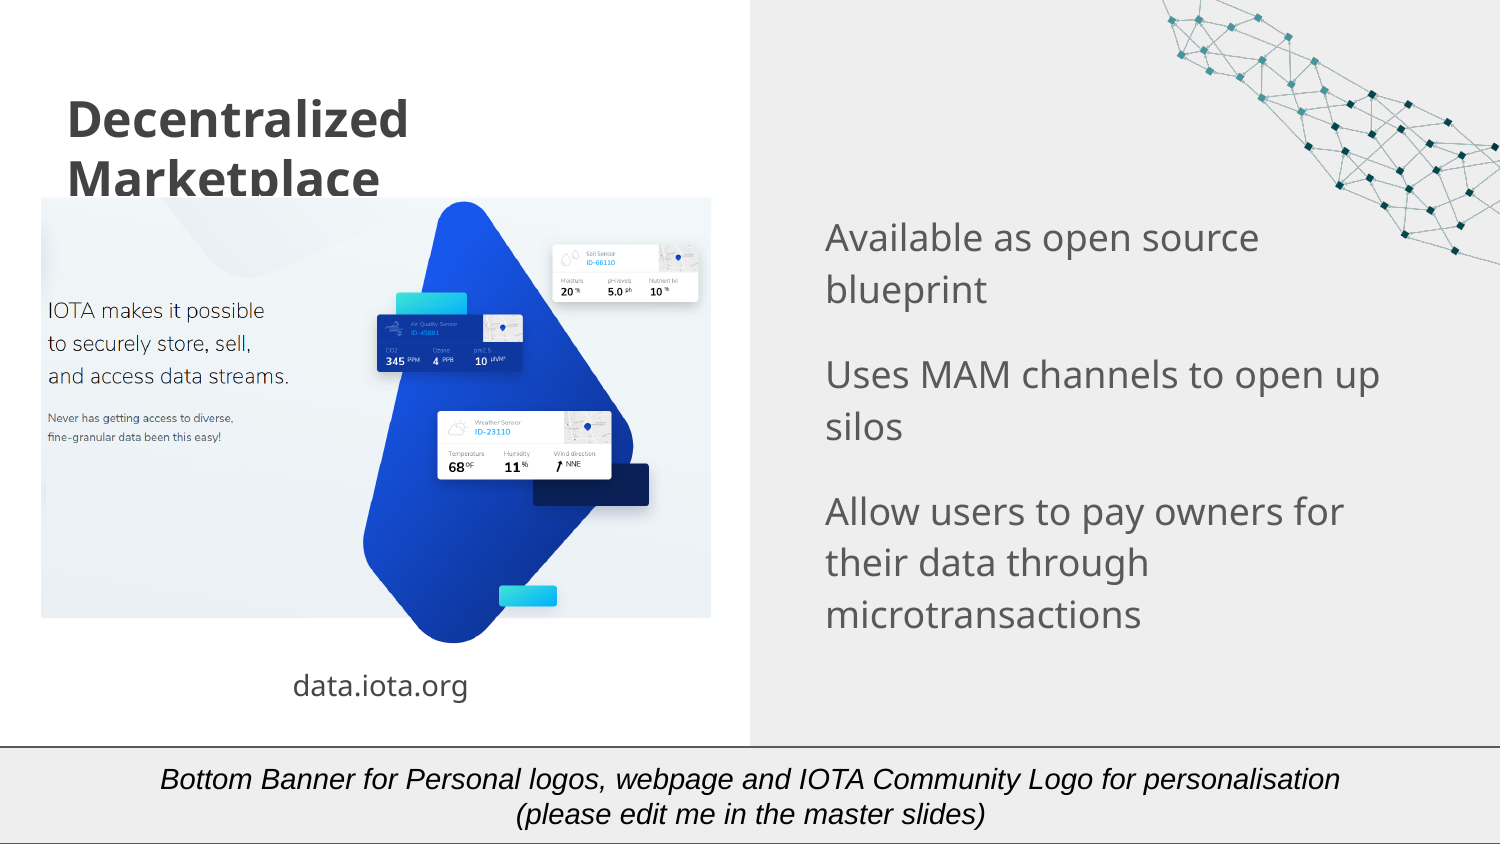

# Decentralized Marketplace
Available as open source blueprint
Uses MAM channels to open up silos
Allow users to pay owners for their data through microtransactions
data.iota.org